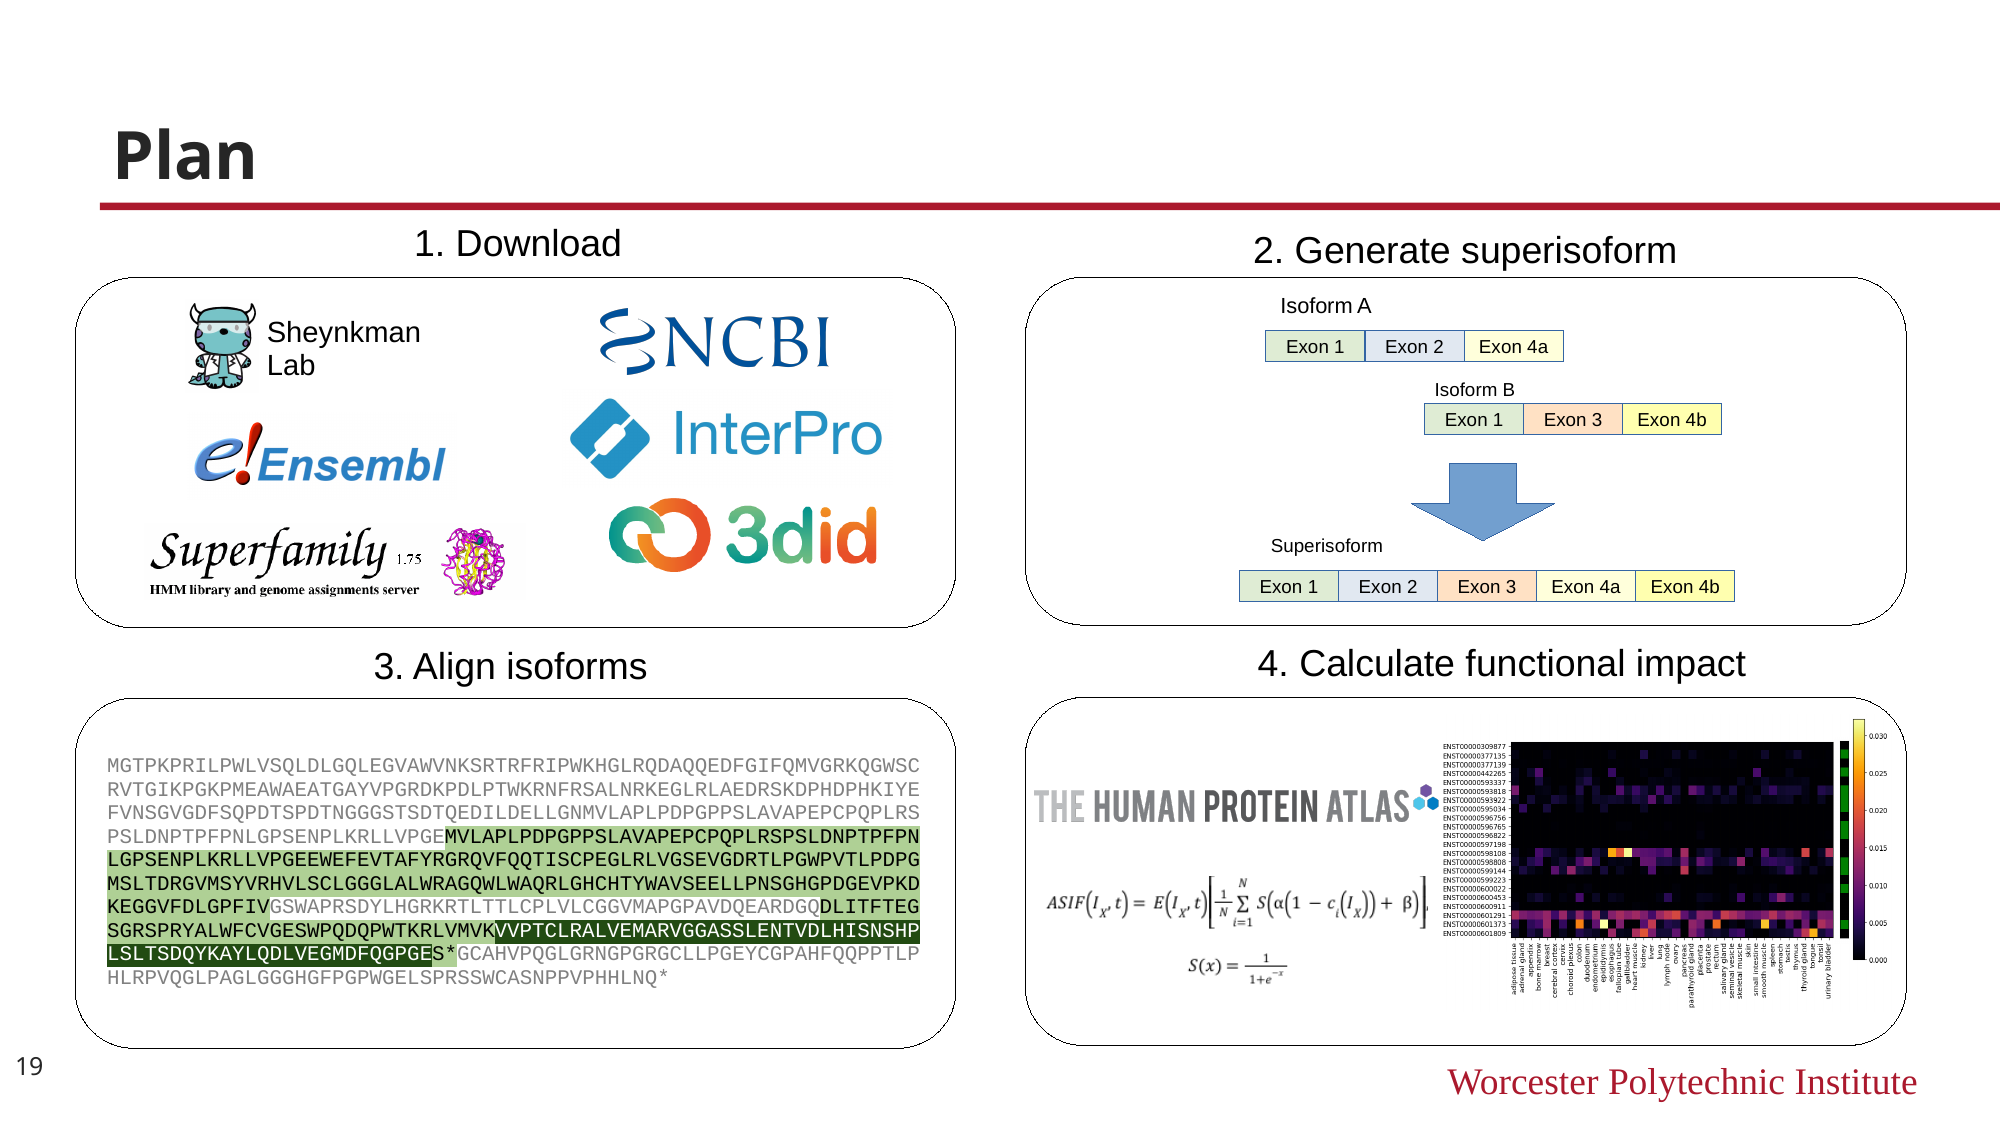

# Plan
1. Download
2. Generate superisoform
Isoform A
Sheynkman Lab
Exon 1
Exon 2
Exon 4a
Isoform B
Exon 1
Exon 3
Exon 4b
Superisoform
Exon 1
Exon 2
Exon 3
Exon 4a
Exon 4b
4. Calculate functional impact
3. Align isoforms
MGTPKPRILPWLVSQLDLGQLEGVAWVNKSRTRFRIPWKHGLRQDAQQEDFGIFQMVGRKQGWSCRVTGIKPGKPMEAWAEATGAYVPGRDKPDLPTWKRNFRSALNRKEGLRLAEDRSKDPHDPHKIYEFVNSGVGDFSQPDTSPDTNGGGSTSDTQEDILDELLGNMVLAPLPDPGPPSLAVAPEPCPQPLRSPSLDNPTPFPNLGPSENPLKRLLVPGEMVLAPLPDPGPPSLAVAPEPCPQPLRSPSLDNPTPFPNLGPSENPLKRLLVPGEEWEFEVTAFYRGRQVFQQTISCPEGLRLVGSEVGDRTLPGWPVTLPDPGMSLTDRGVMSYVRHVLSCLGGGLALWRAGQWLWAQRLGHCHTYWAVSEELLPNSGHGPDGEVPKDKEGGVFDLGPFIVGSWAPRSDYLHGRKRTLTTLCPLVLCGGVMAPGPAVDQEARDGQDLITFTEGSGRSPRYALWFCVGESWPQDQPWTKRLVMVKVVPTCLRALVEMARVGGASSLENTVDLHISNSHPLSLTSDQYKAYLQDLVEGMDFQGPGES*GCAHVPQGLGRNGPGRGCLLPGEYCGPAHFQQPPTLPHLRPVQGLPAGLGGGHGFPGPWGELSPRSSWCASNPPVPHHLNQ*
19